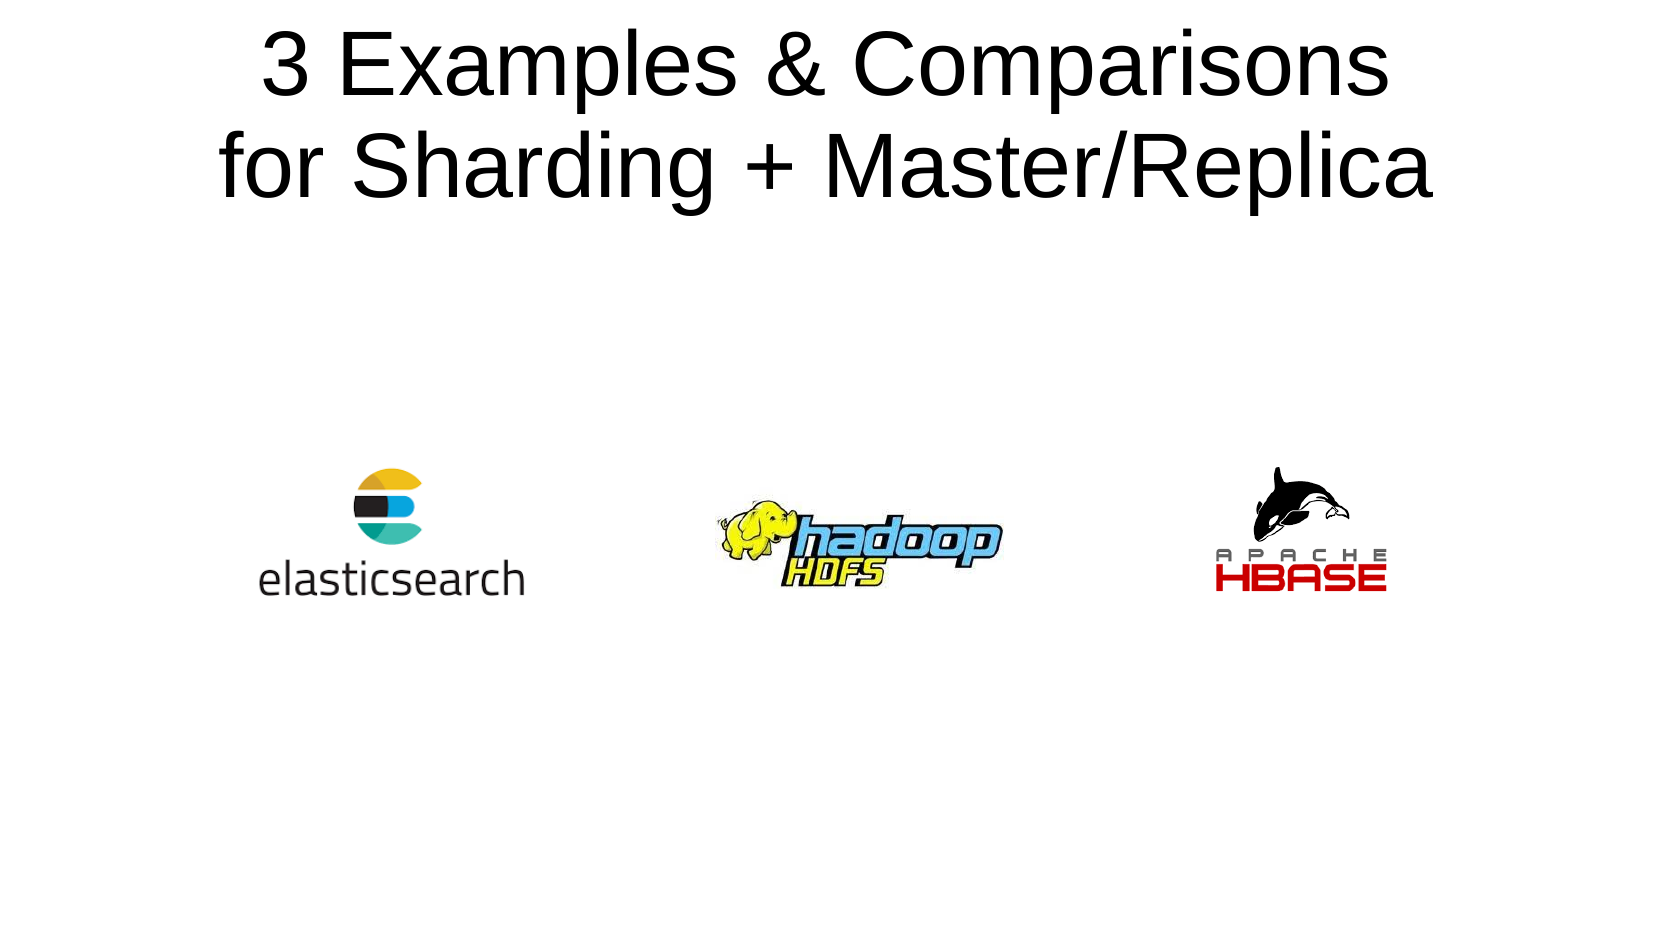

# 3 Examples & Comparisons for Sharding + Master/Replica